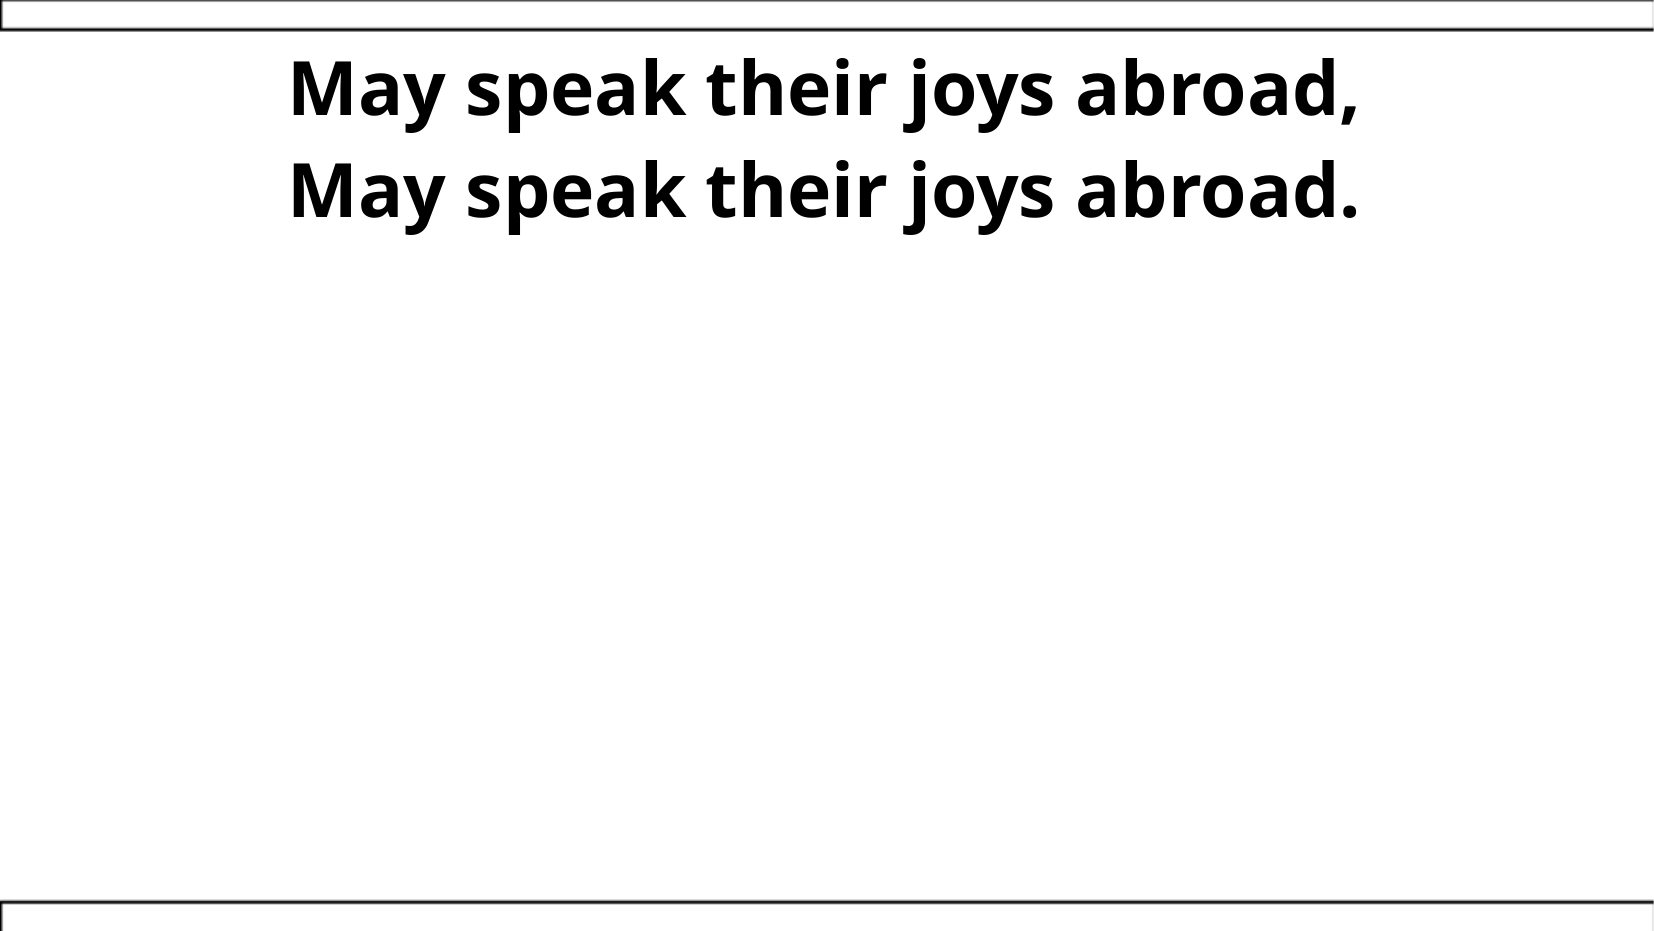

# May speak their joys abroad, May speak their joys abroad.